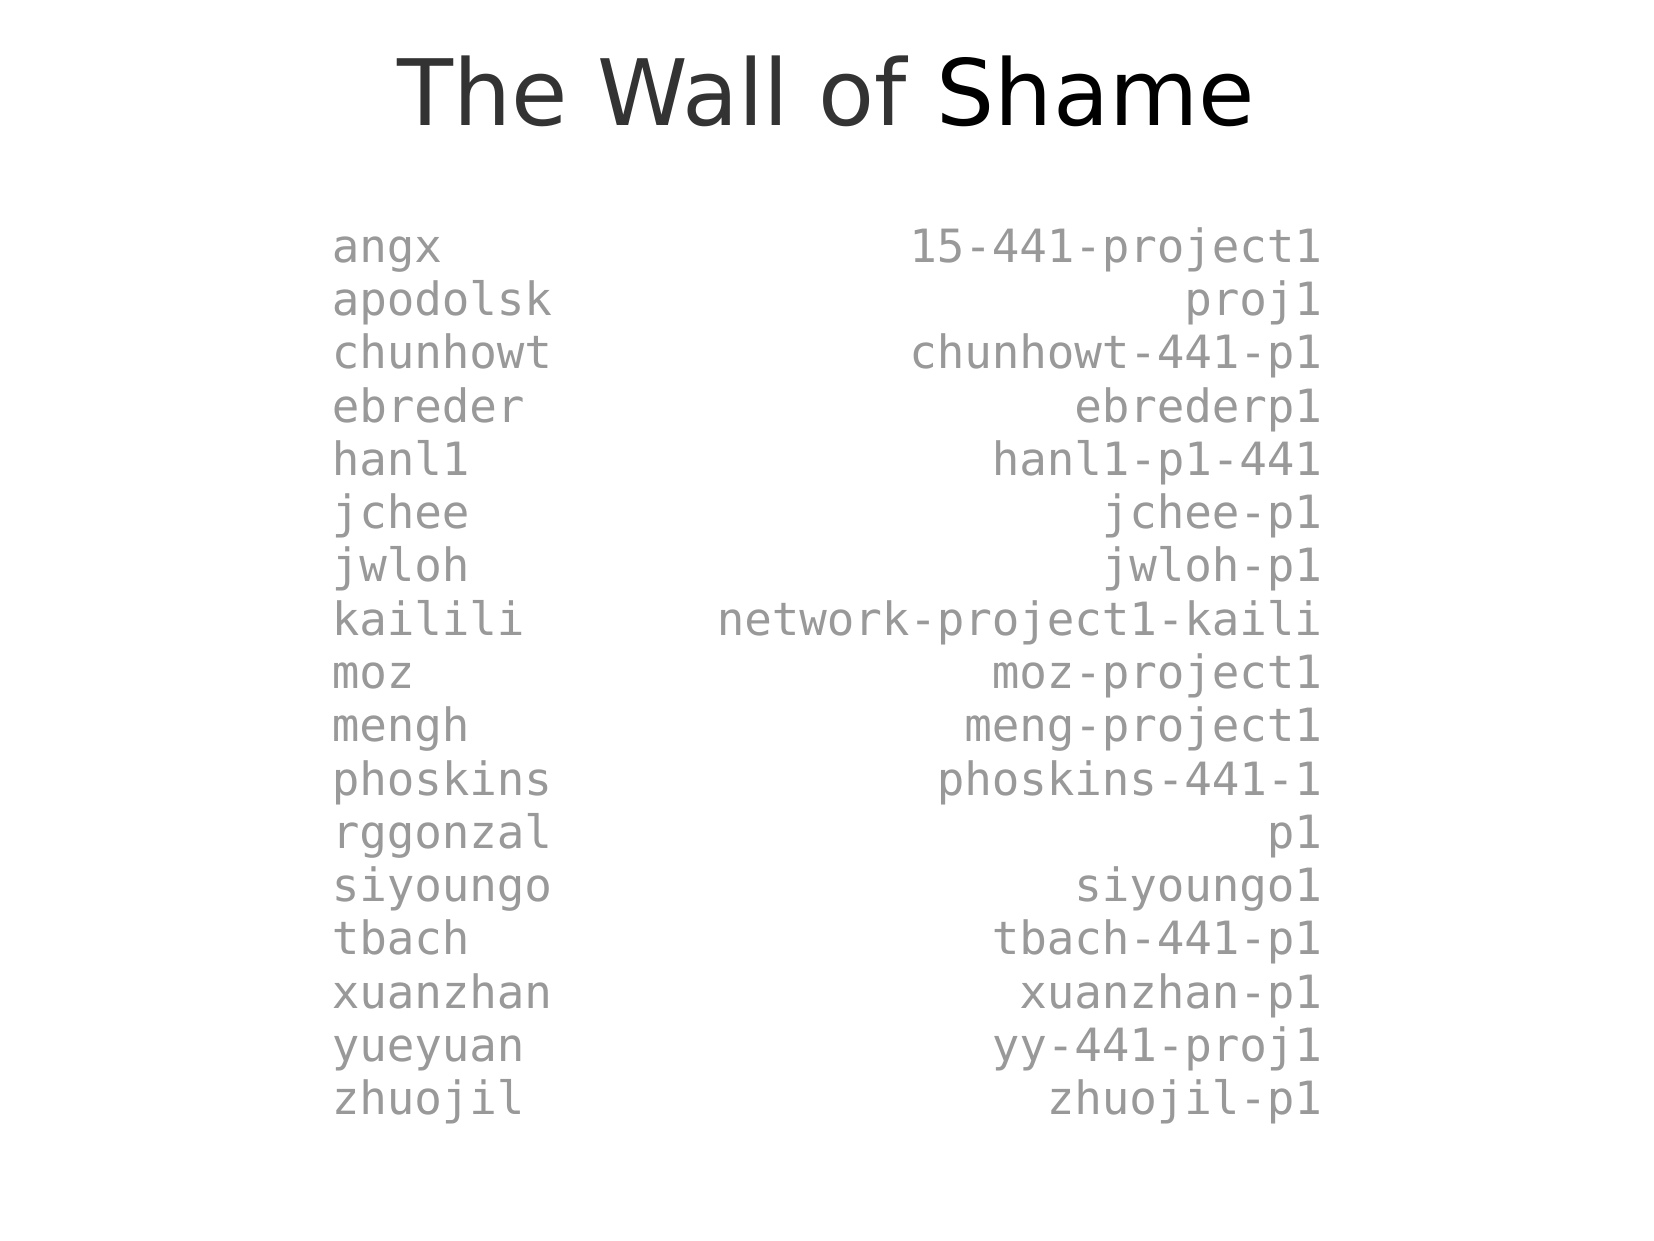

# The Wall of Shame
angx 15-441-project1
apodolsk proj1
chunhowt chunhowt-441-p1
ebreder ebrederp1
hanl1 hanl1-p1-441
jchee jchee-p1
jwloh jwloh-p1
kailili network-project1-kaili
moz moz-project1
mengh meng-project1
phoskins phoskins-441-1
rggonzal p1
siyoungo siyoungo1
tbach tbach-441-p1
xuanzhan xuanzhan-p1
yueyuan yy-441-proj1
zhuojil zhuojil-p1